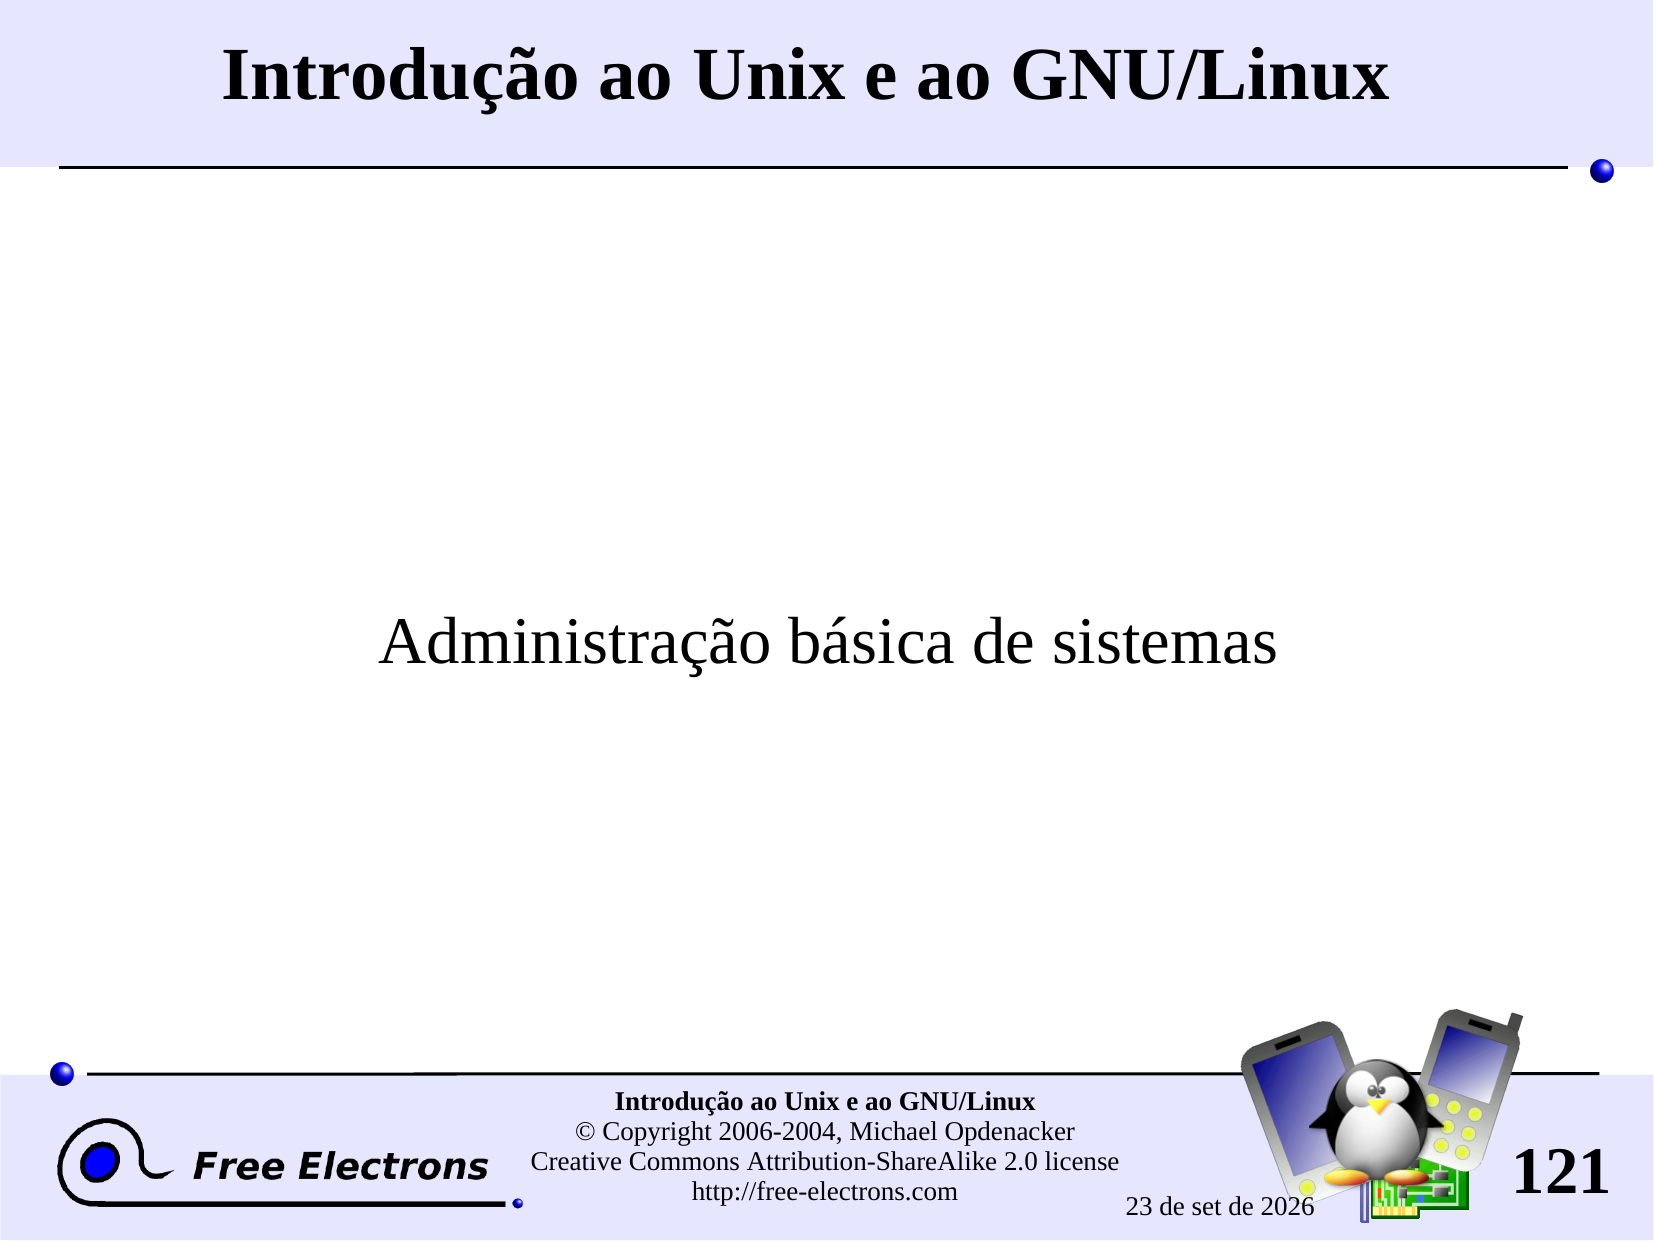

# Introdução ao Unix e ao GNU/Linux
Administração básica de sistemas